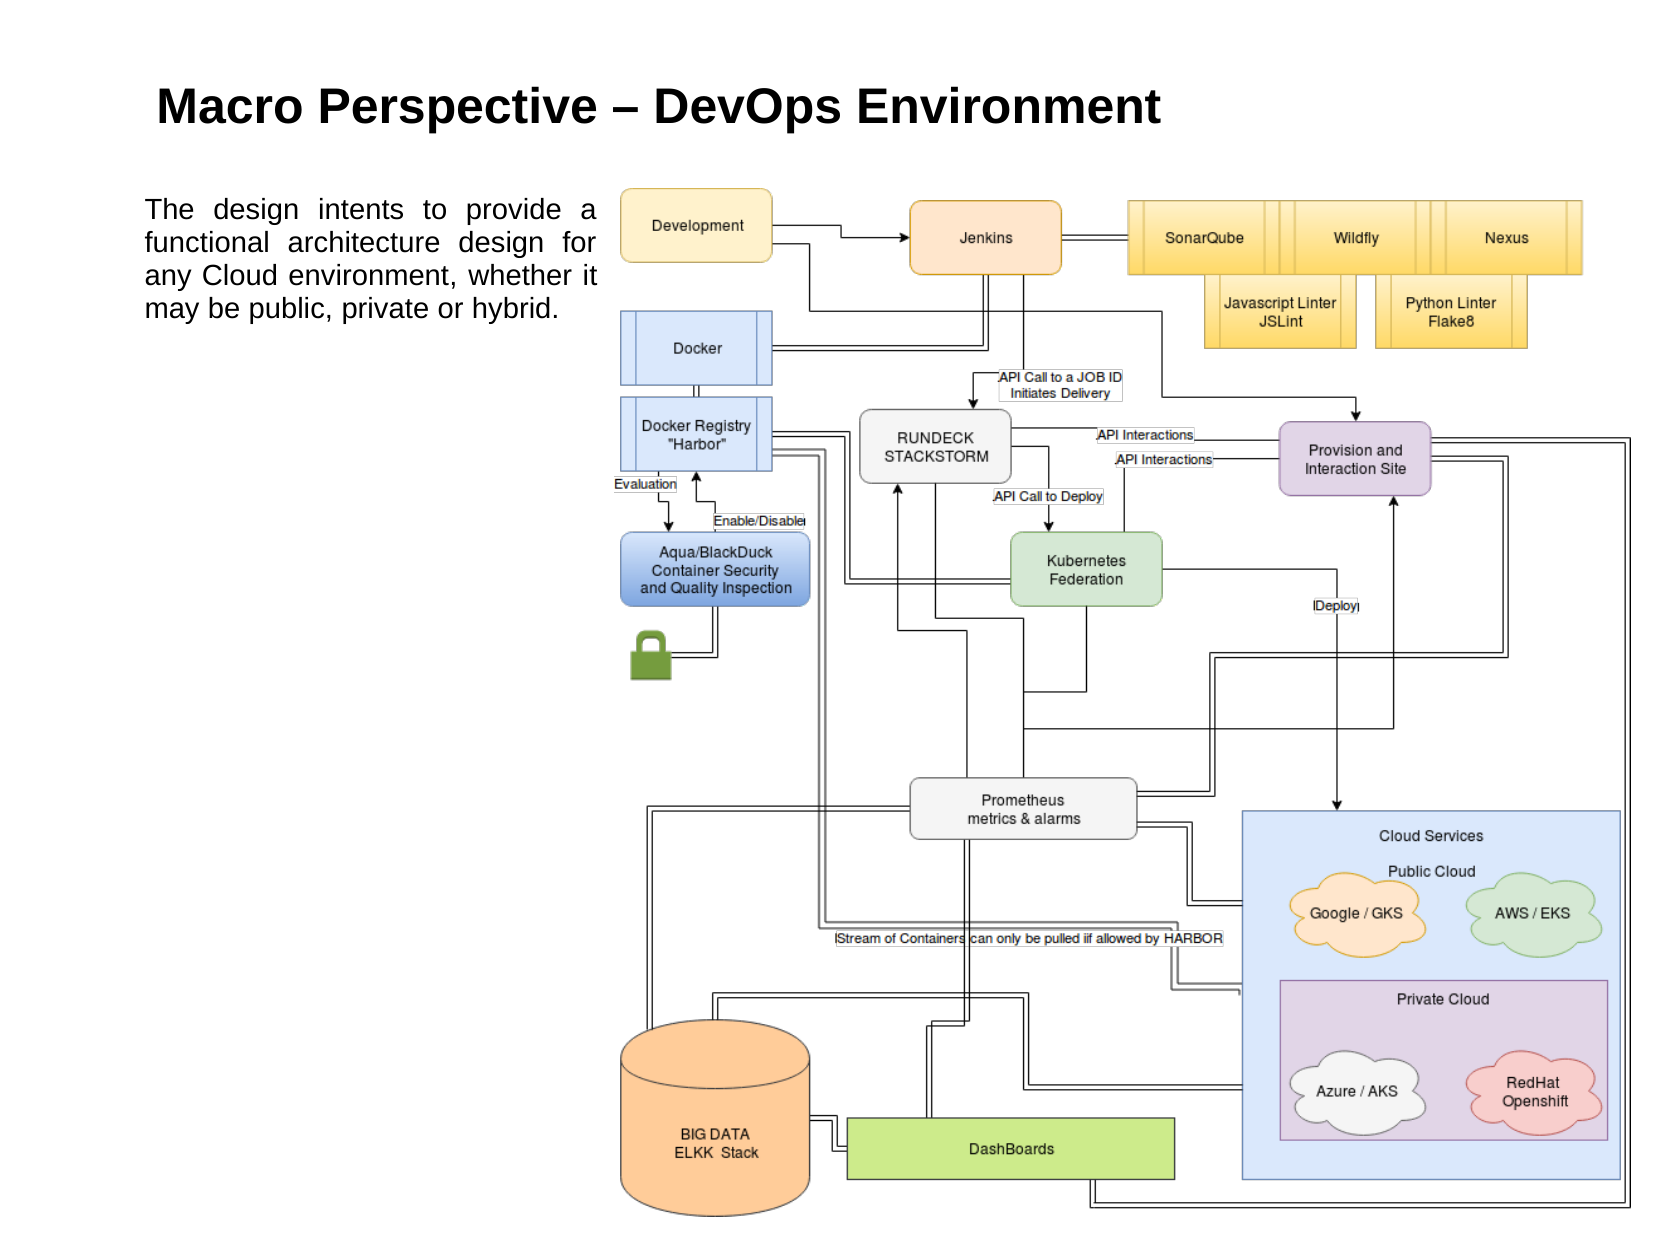

Macro Perspective – DevOps Environment
The design intents to provide a functional architecture design for any Cloud environment, whether it may be public, private or hybrid.